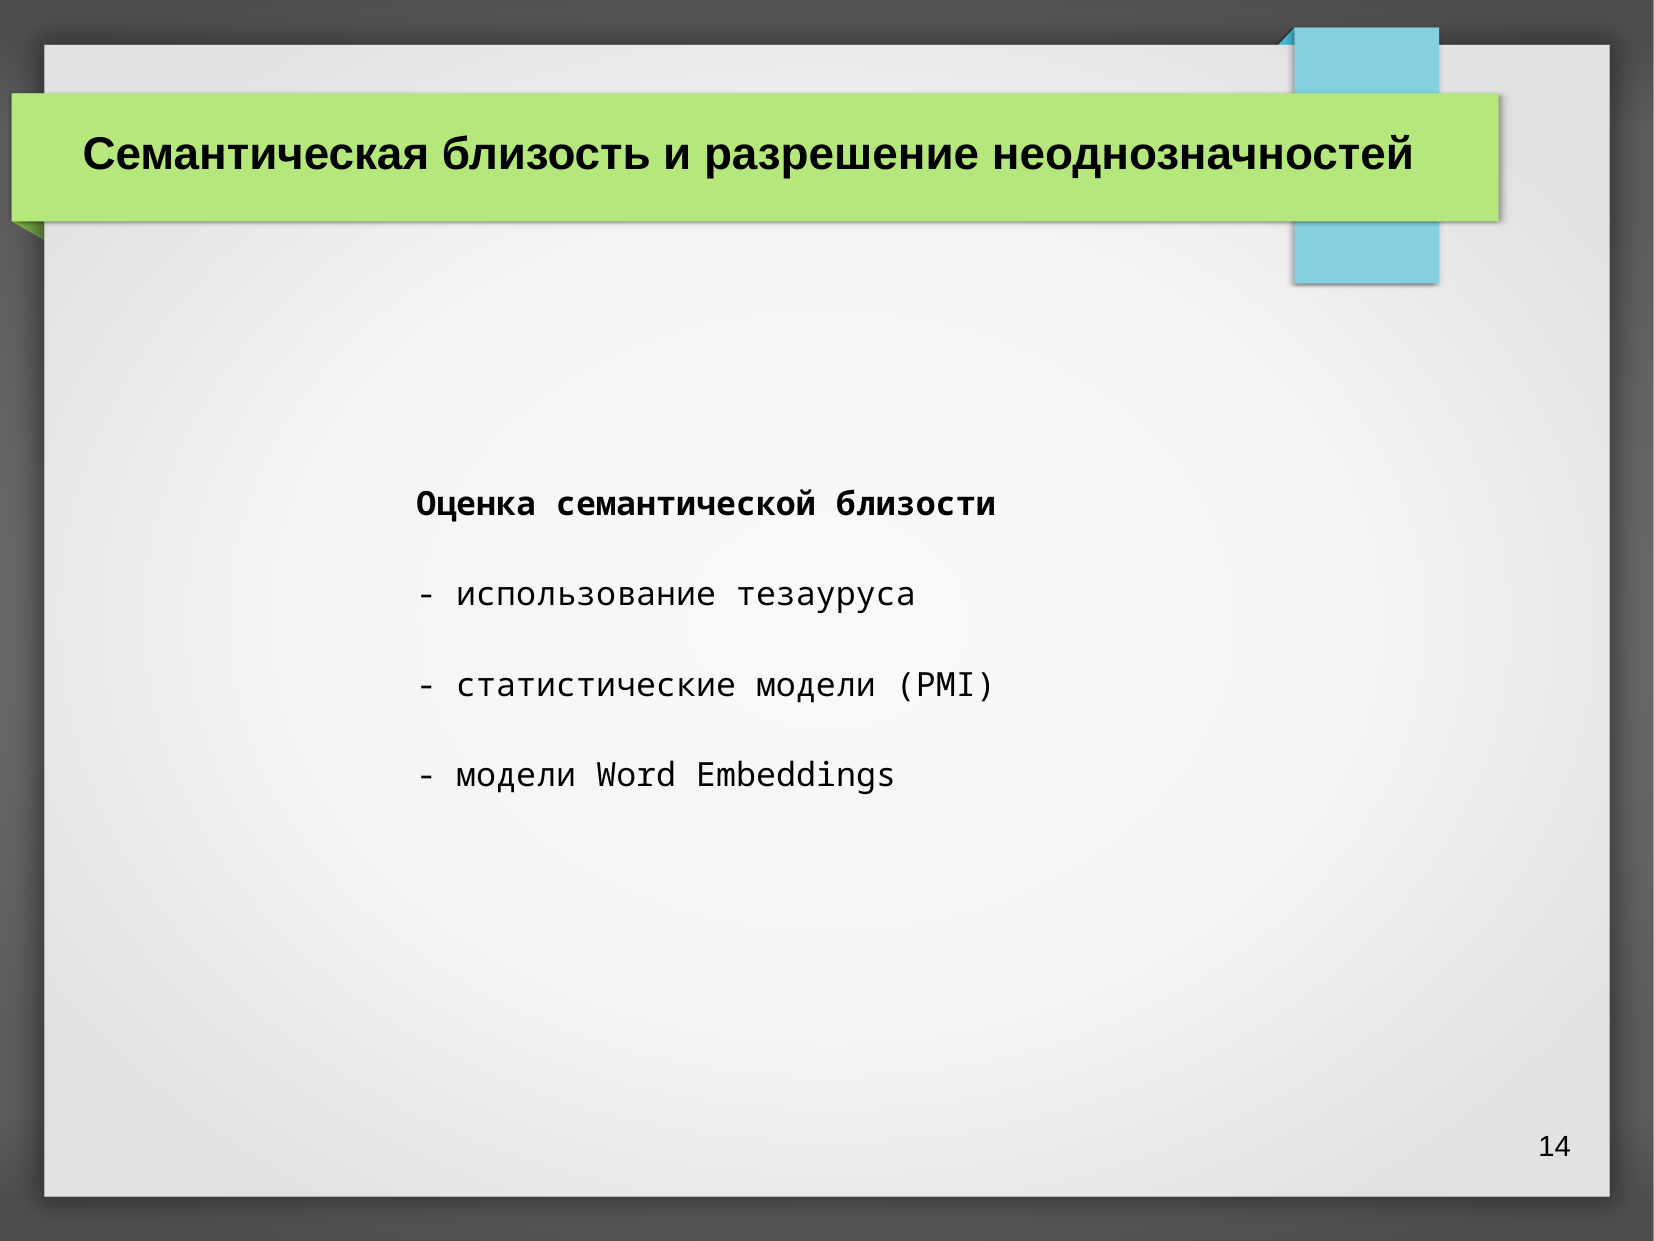

# Семантическая близость и разрешение неоднозначностей
Оценка семантической близости
- использование тезауруса
- статистические модели (PMI)
- модели Word Embeddings
14